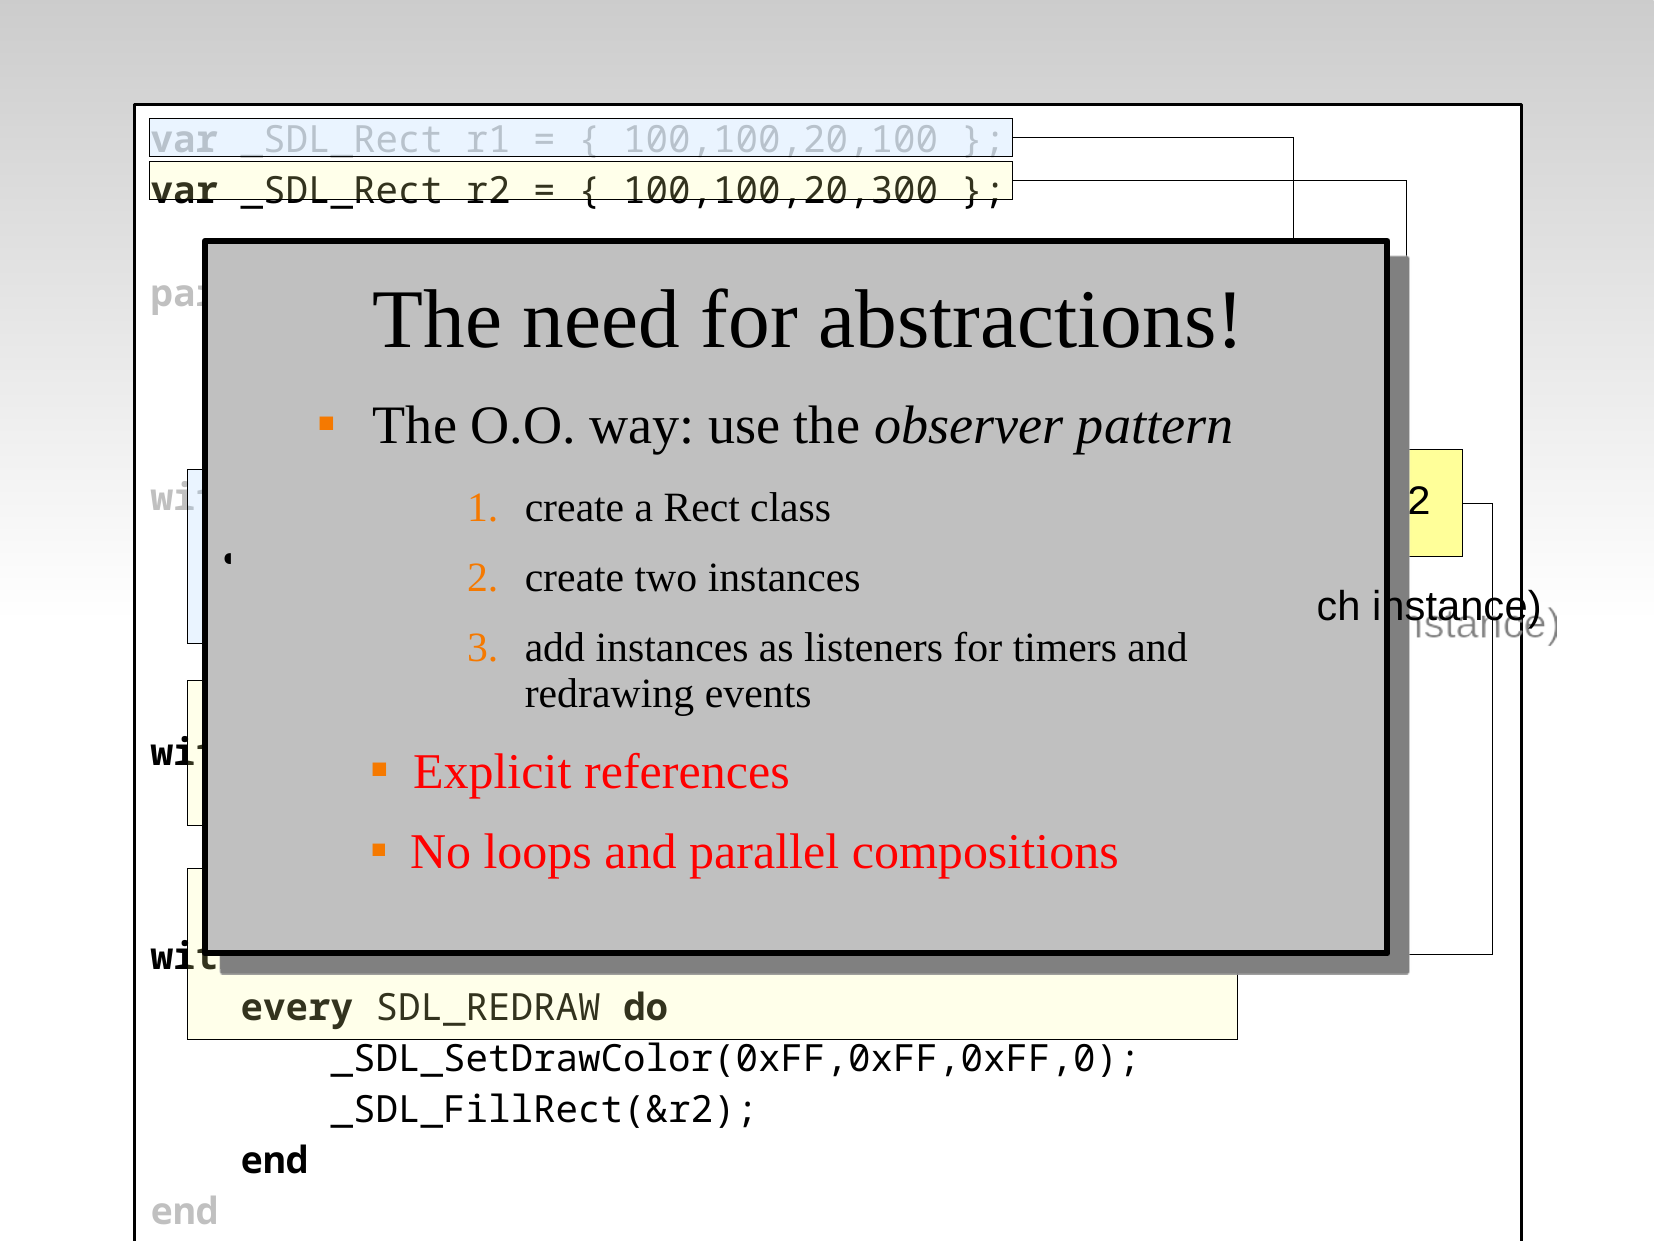

var _SDL_Rect r1 = { 100,100,20,100 };
var _SDL_Rect r2 = { 100,100,20,300 };
par do
 every 20ms do
 r1.x = r1.x + 1;
 end
with
 every SDL_REDRAW do
 _SDL_SetDrawColor(ren,0xFF,0xFF,0xFF,0);
 _SDL_FillRect(ren, &r1);
 end
with
 every 10ms do
 r2.x = r2.x + 1;
 end
with
 every SDL_REDRAW do
 _SDL_SetDrawColor(0xFF,0xFF,0xFF,0);
 _SDL_FillRect(&r2);
 end
end
The need for abstractions!
 create two instances
 add listeners for timers and redrawing events (for each instance)
 Explicit references
 No loops and parallel compositions
r1
# The need for abstractions!
The O.O. way: use the observer pattern
 create a Rect class
 create two instances
 add instances as listeners for timers and redrawing events
 Explicit references
 No loops and parallel compositions
r2